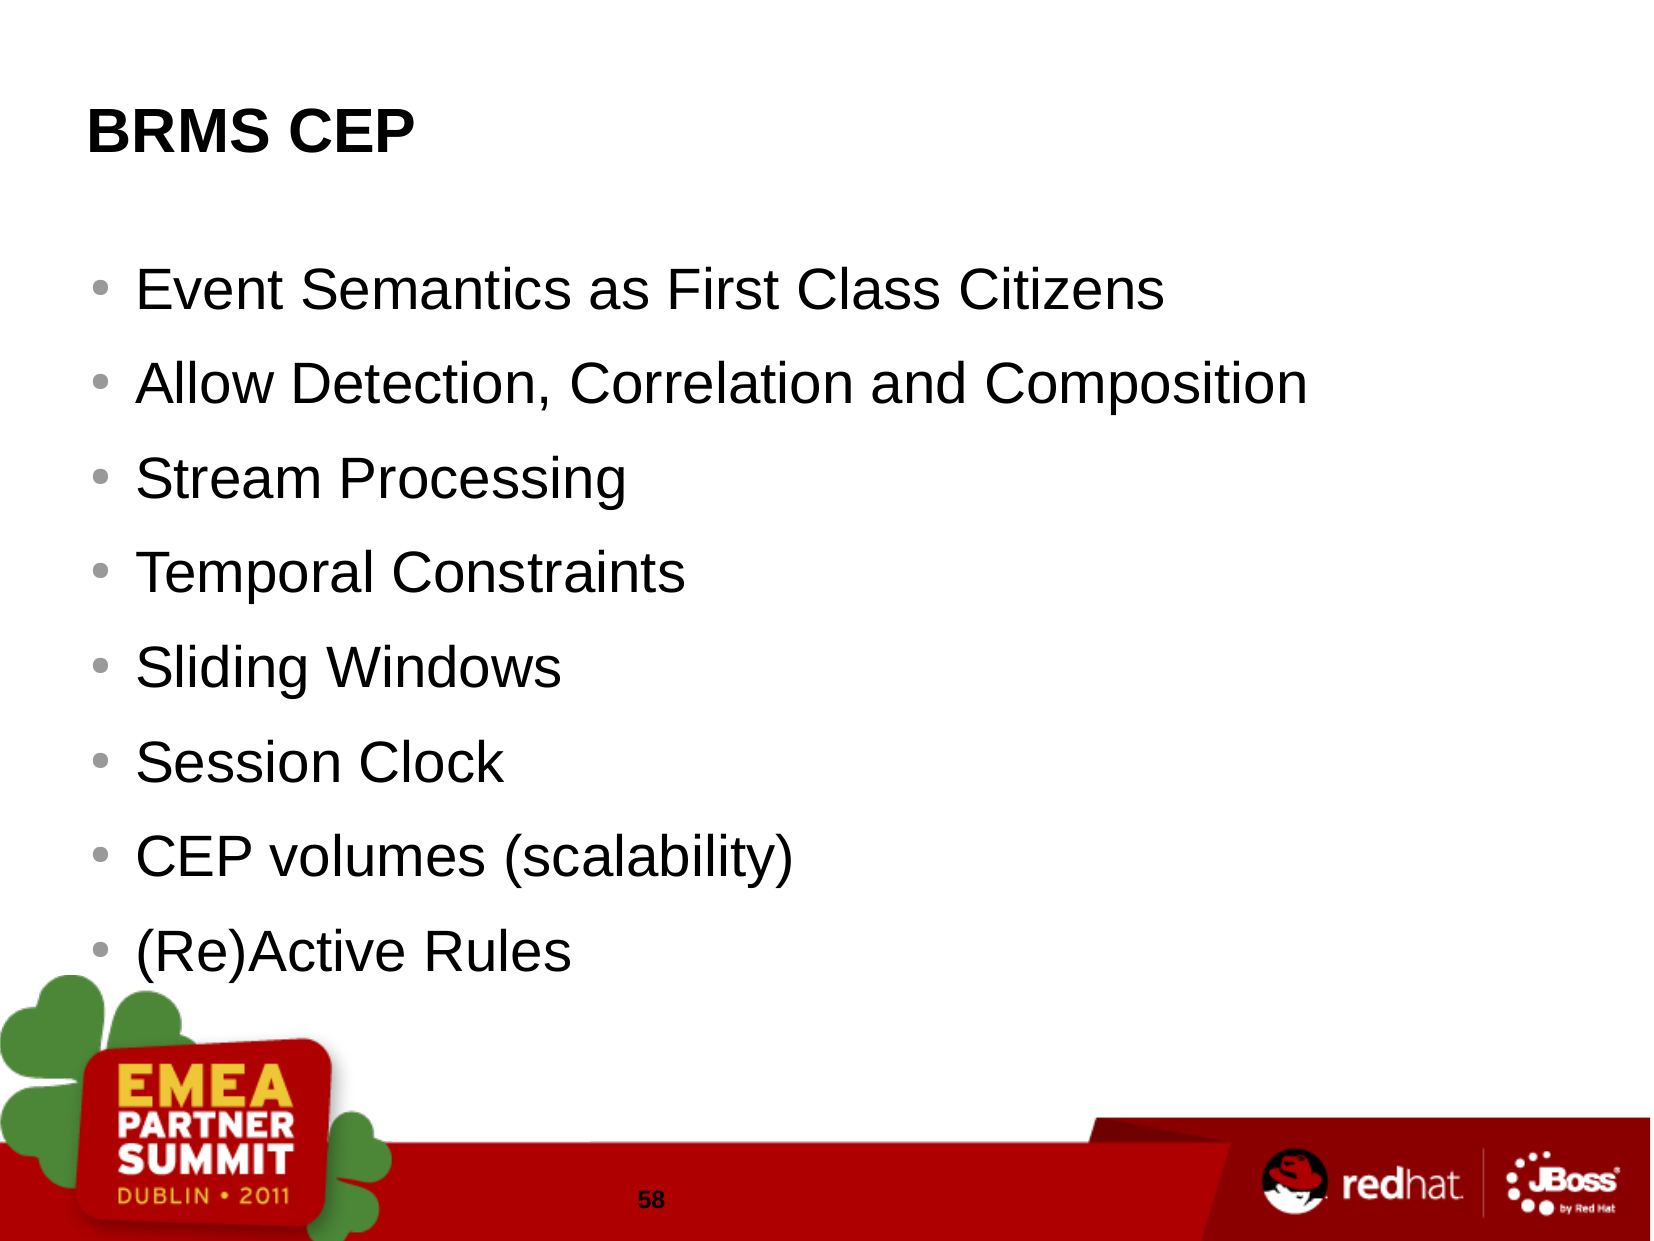

# BRMS CEP
Event Semantics as First Class Citizens
Allow Detection, Correlation and Composition
Stream Processing
Temporal Constraints
Sliding Windows
Session Clock
CEP volumes (scalability)
(Re)Active Rules